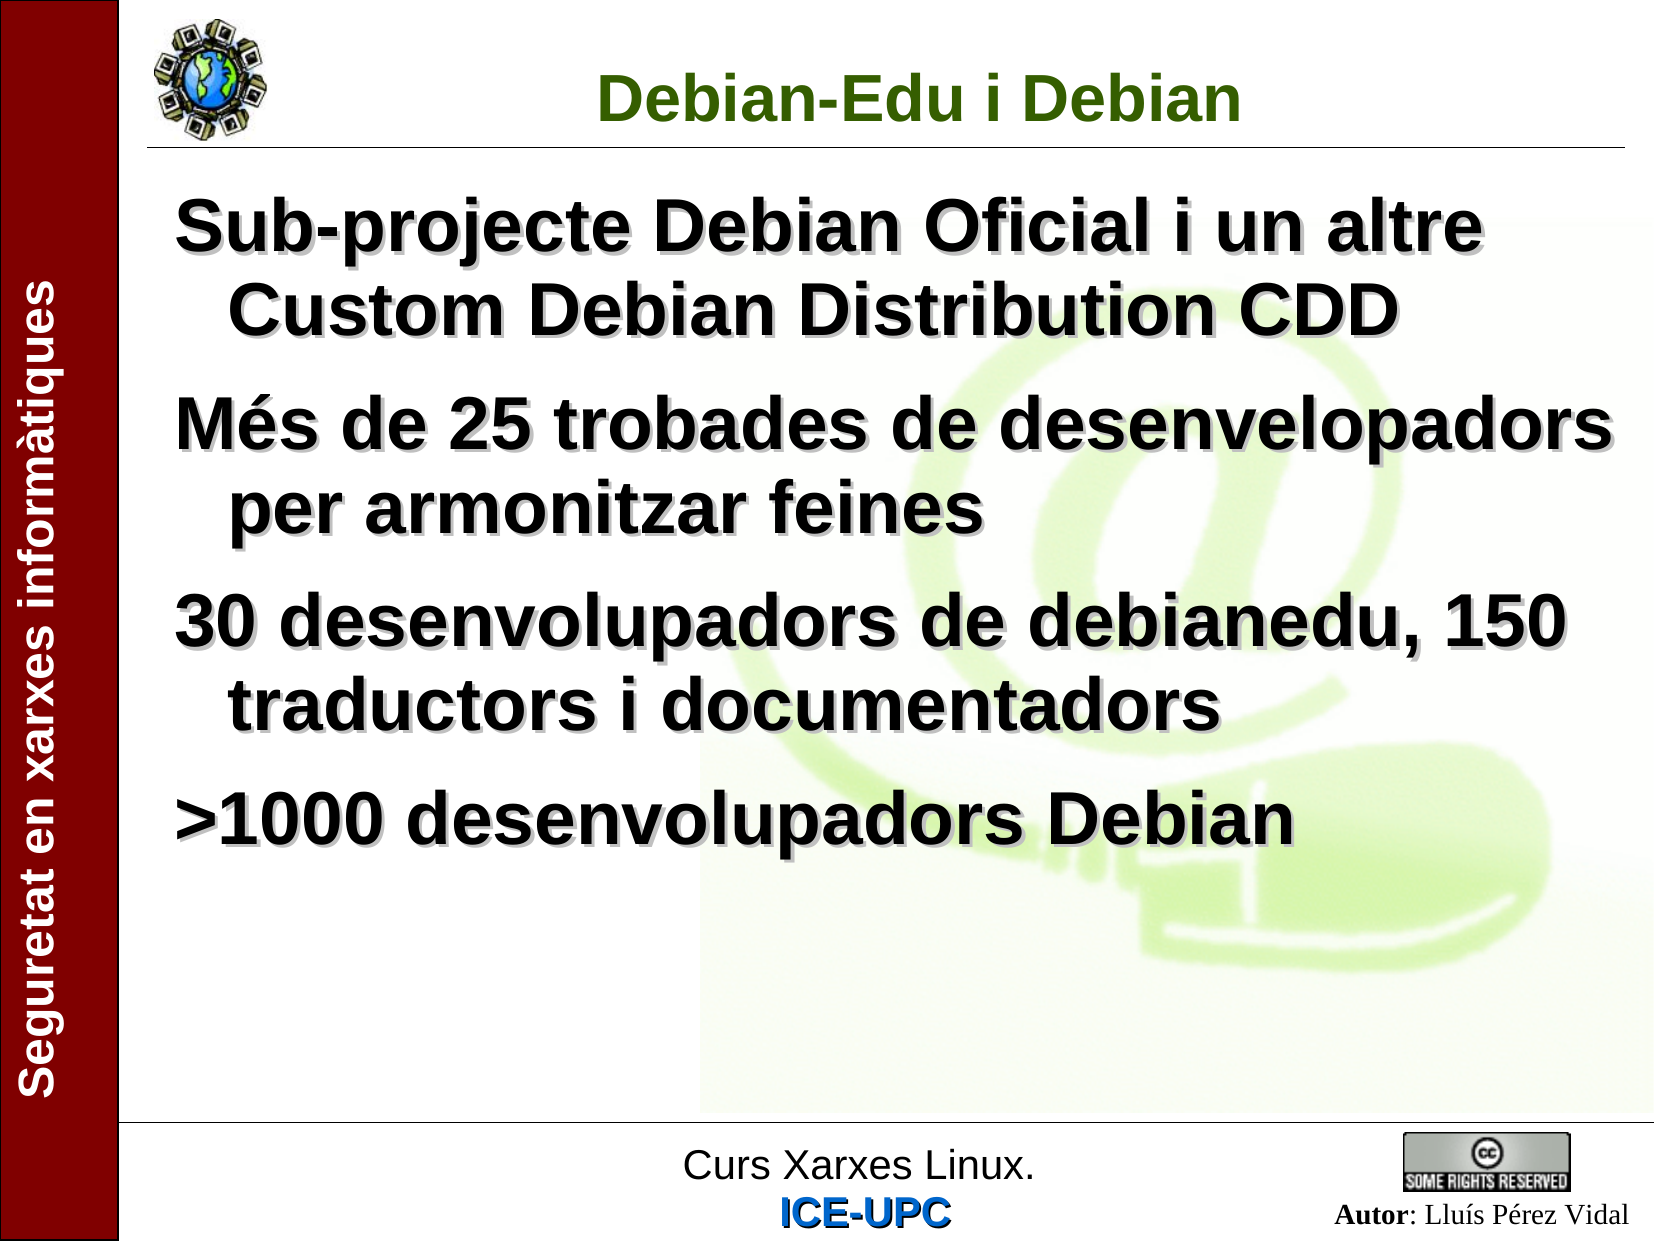

# Debian-Edu i Debian
Sub-projecte Debian Oficial i un altre Custom Debian Distribution CDD
Més de 25 trobades de desenvelopadors per armonitzar feines
30 desenvolupadors de debianedu, 150 traductors i documentadors
>1000 desenvolupadors Debian